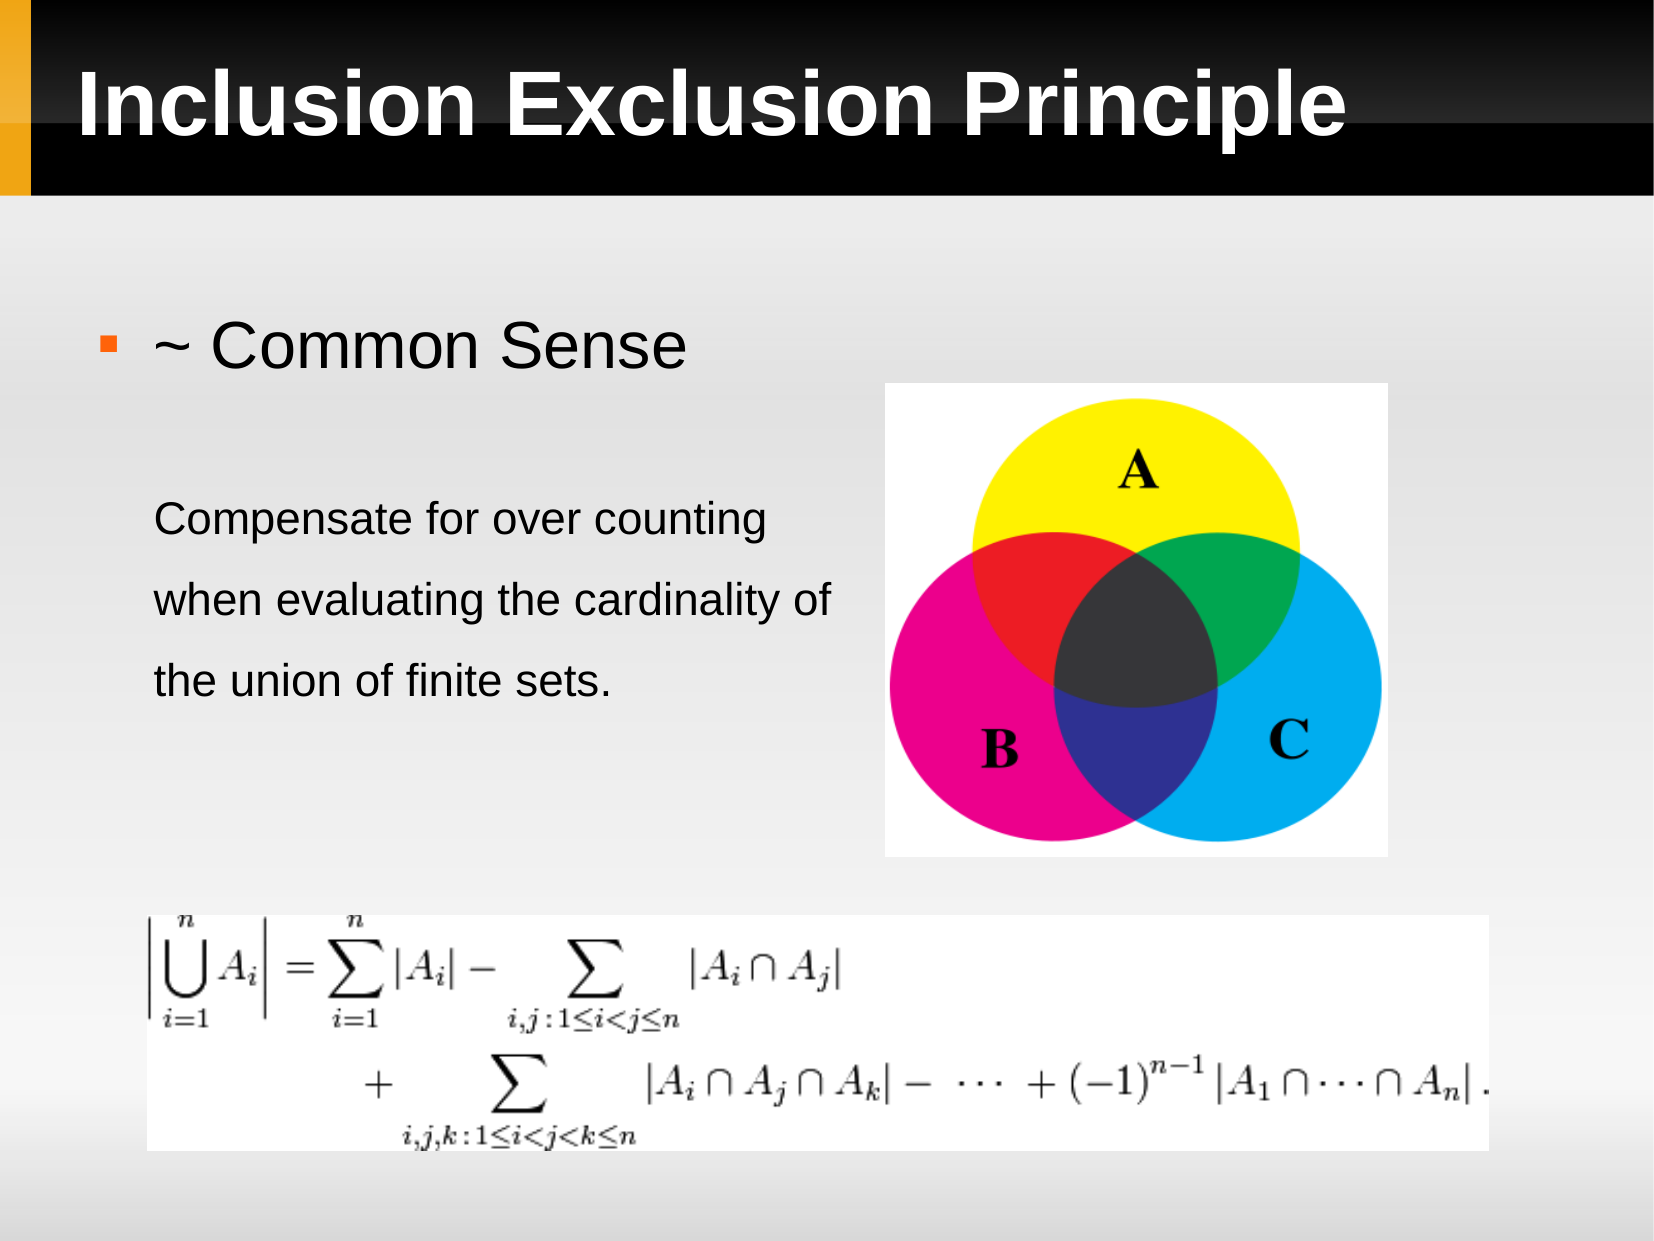

# Inclusion Exclusion Principle
~ Common Sense
Compensate for over counting
when evaluating the cardinality of
the union of finite sets.